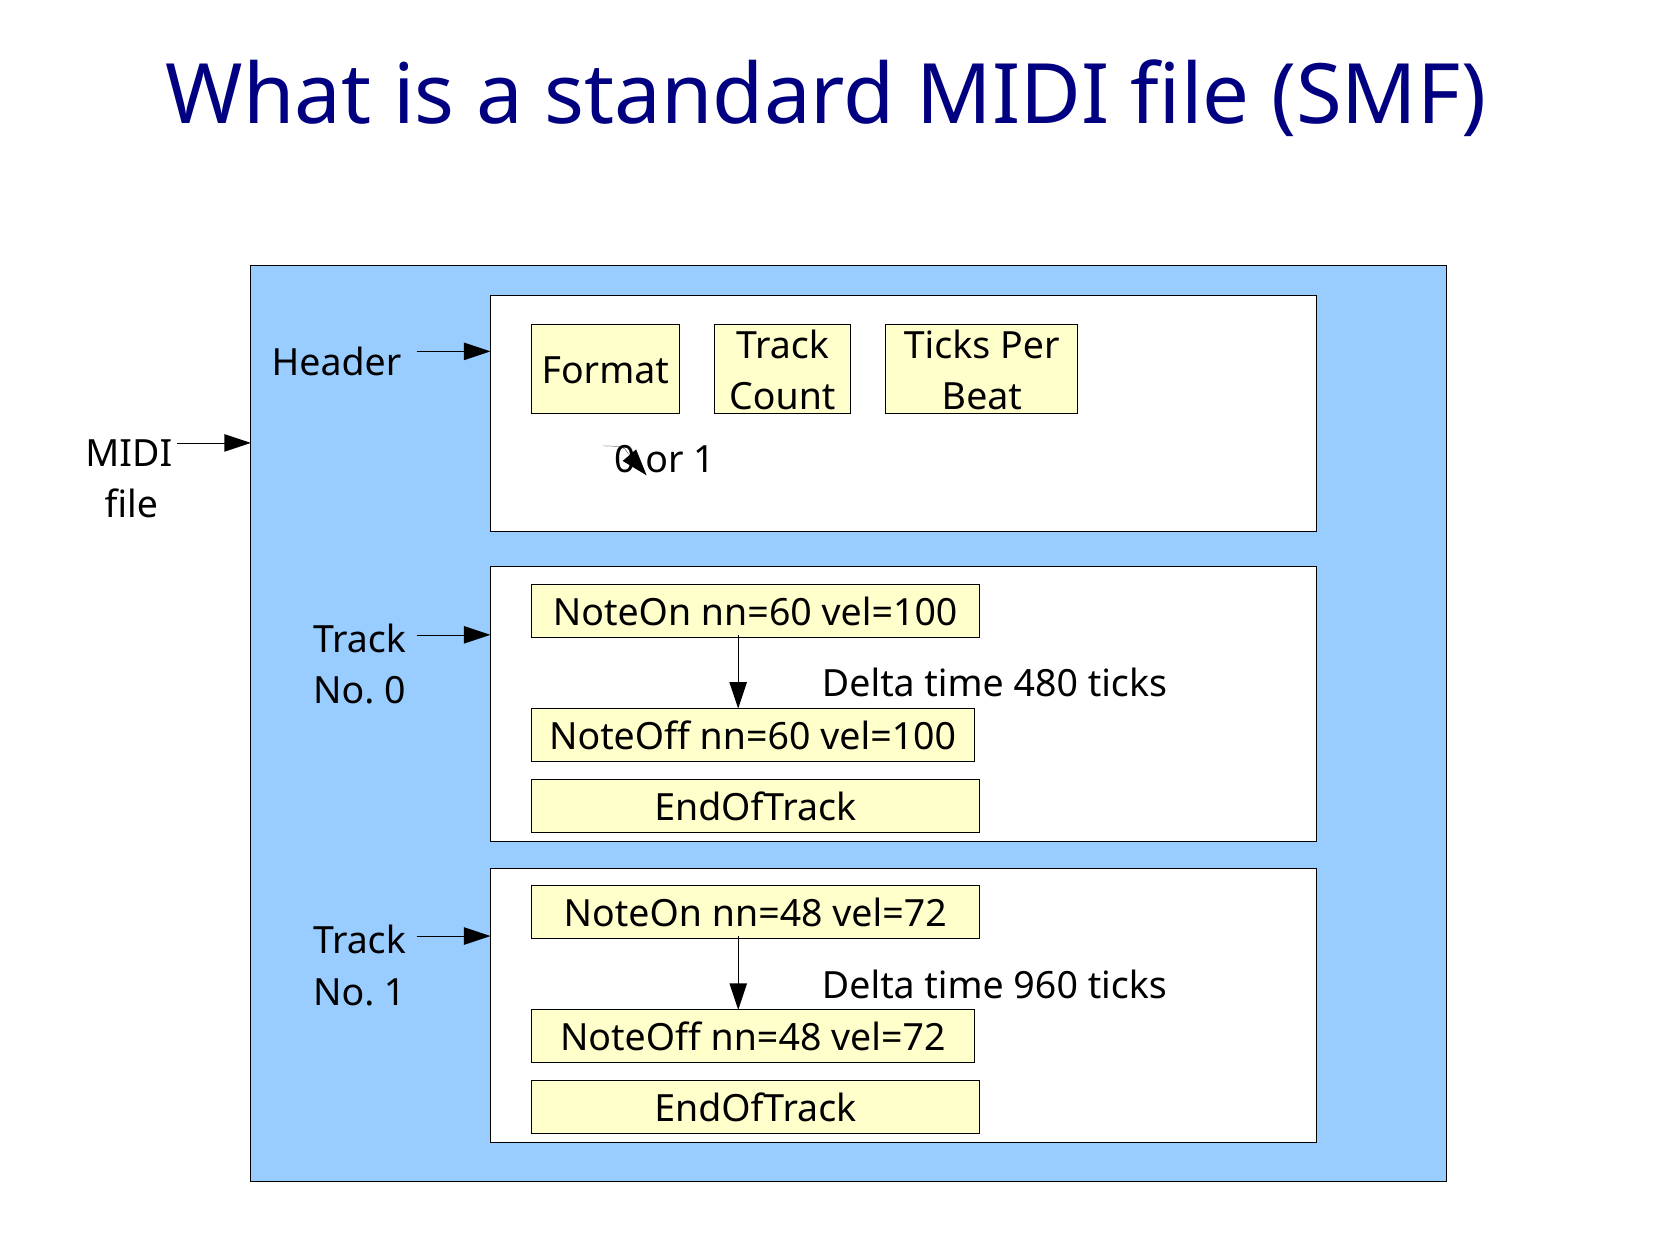

# What is a standard MIDI file (SMF)
Format
Track
Count
Ticks Per
Beat
Header
MIDI
 file
0 or 1
NoteOn nn=60 vel=100
Track
No. 0
Delta time 480 ticks
NoteOff nn=60 vel=100
EndOfTrack
NoteOn nn=48 vel=72
Track
No. 1
Delta time 960 ticks
NoteOff nn=48 vel=72
EndOfTrack